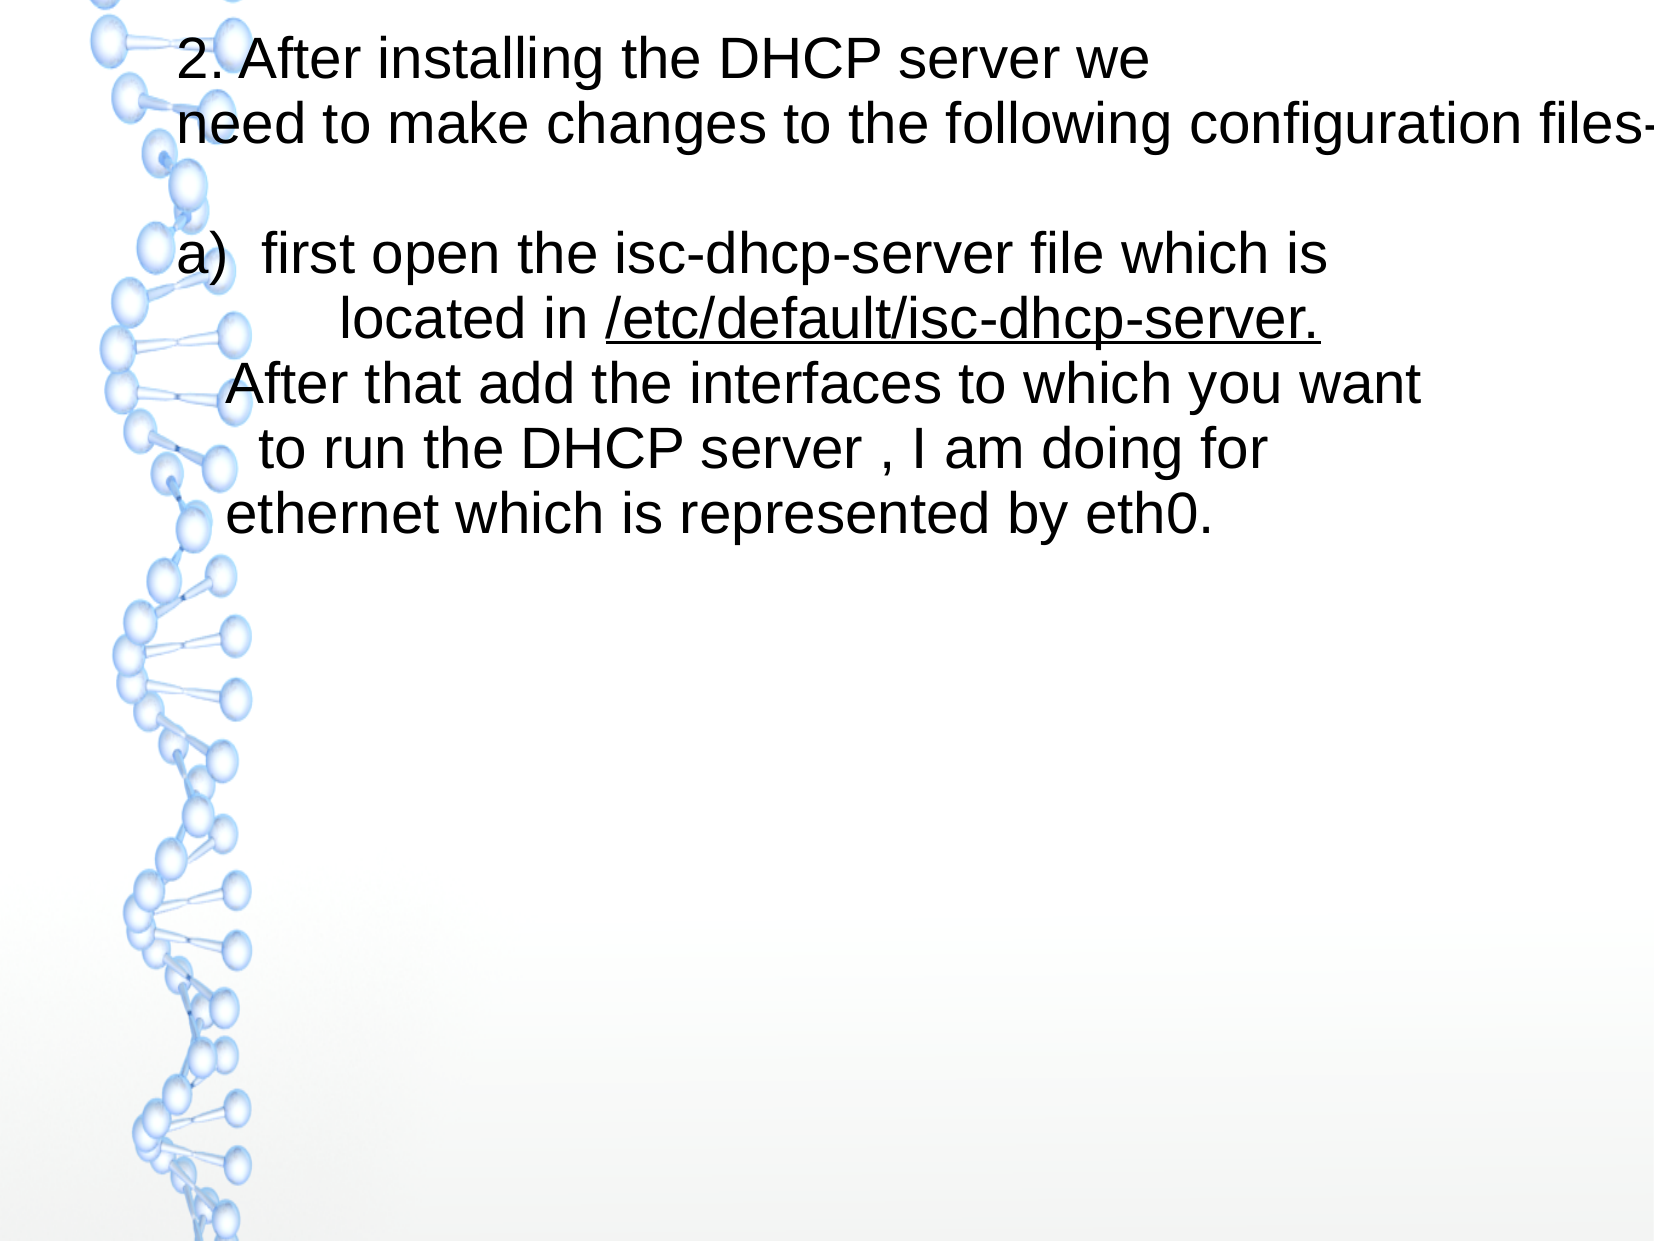

2. After installing the DHCP server we
need to make changes to the following configuration files-
a) first open the isc-dhcp-server file which is
 located in /etc/default/isc-dhcp-server.
 After that add the interfaces to which you want
 to run the DHCP server , I am doing for
 ethernet which is represented by eth0.